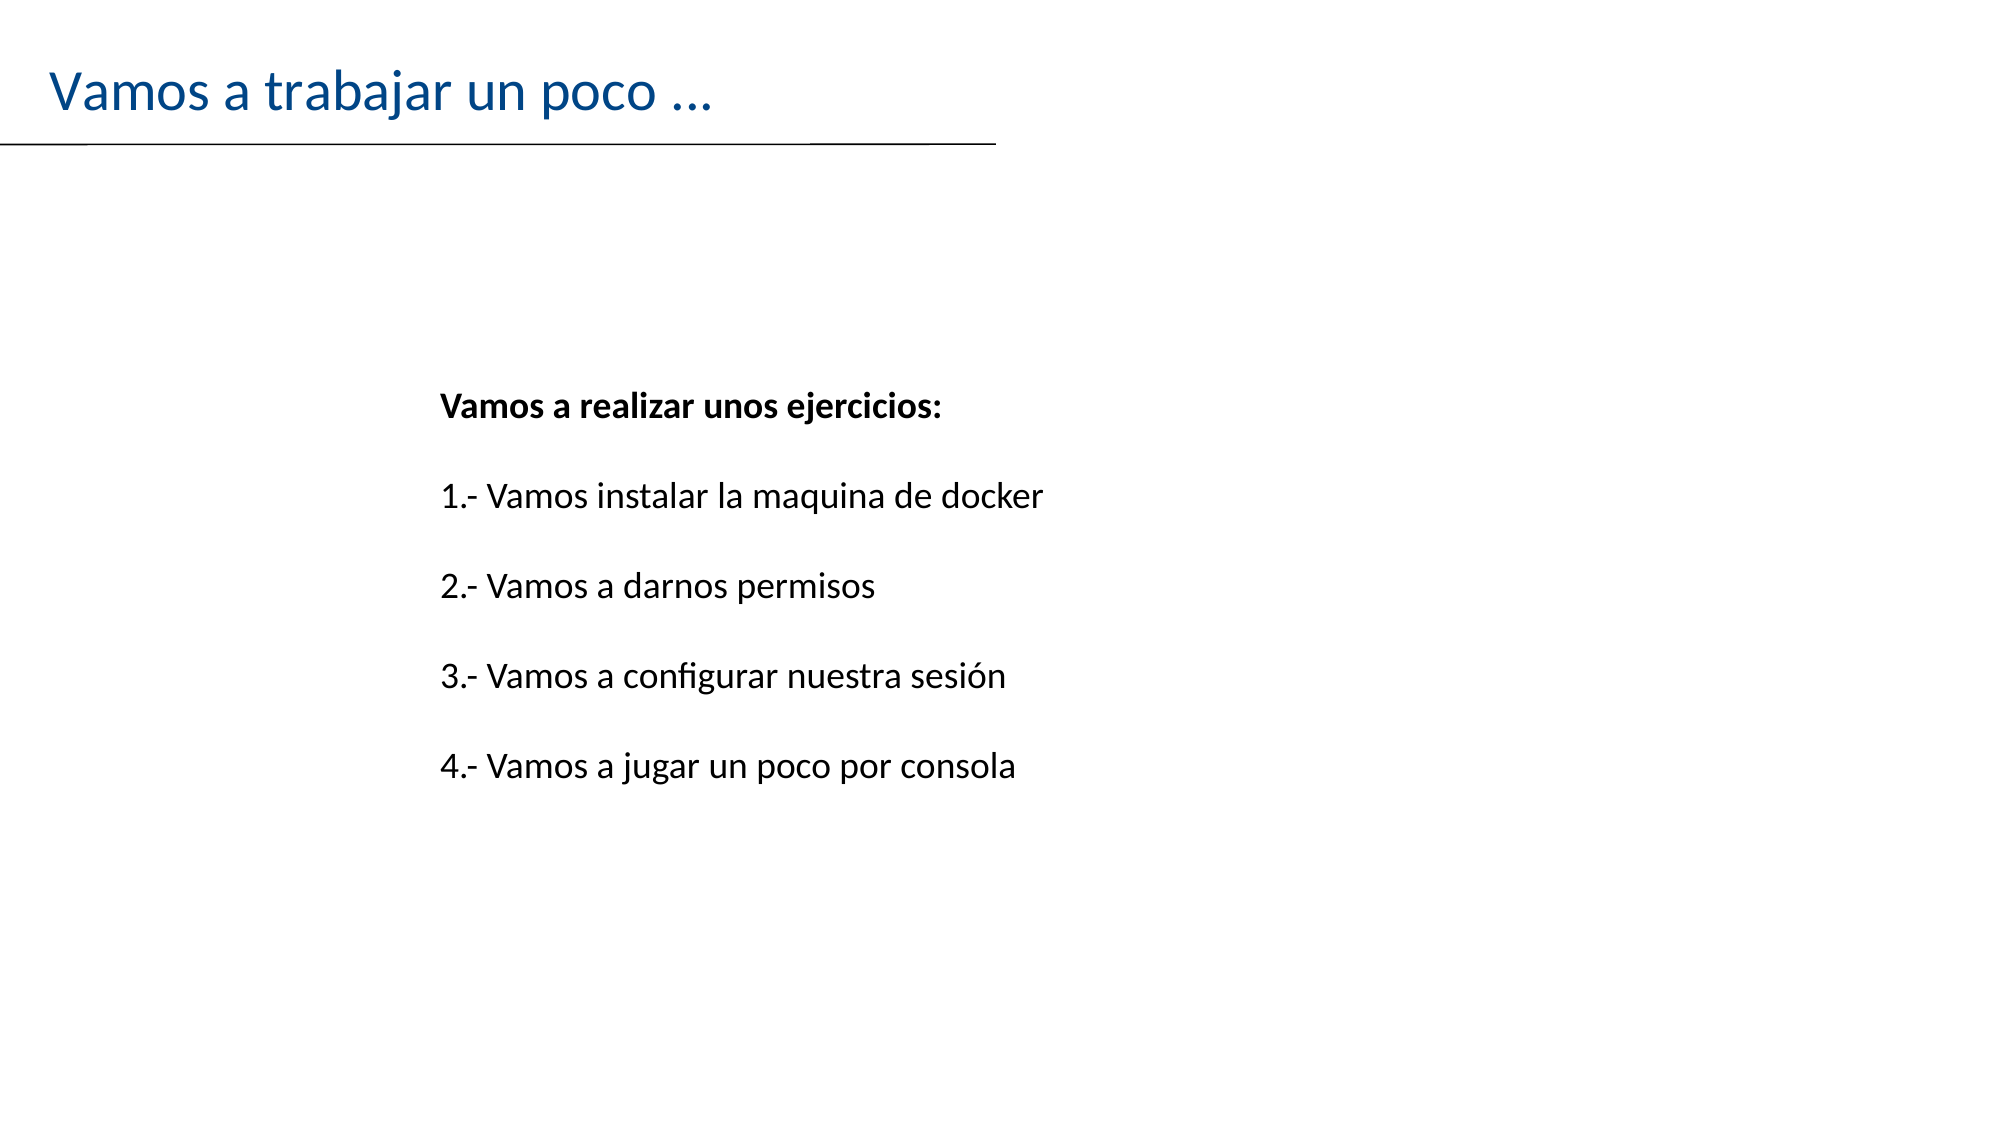

Vamos a trabajar un poco ...
Vamos a realizar unos ejercicios:
1.- Vamos instalar la maquina de docker
2.- Vamos a darnos permisos
3.- Vamos a configurar nuestra sesión
4.- Vamos a jugar un poco por consola